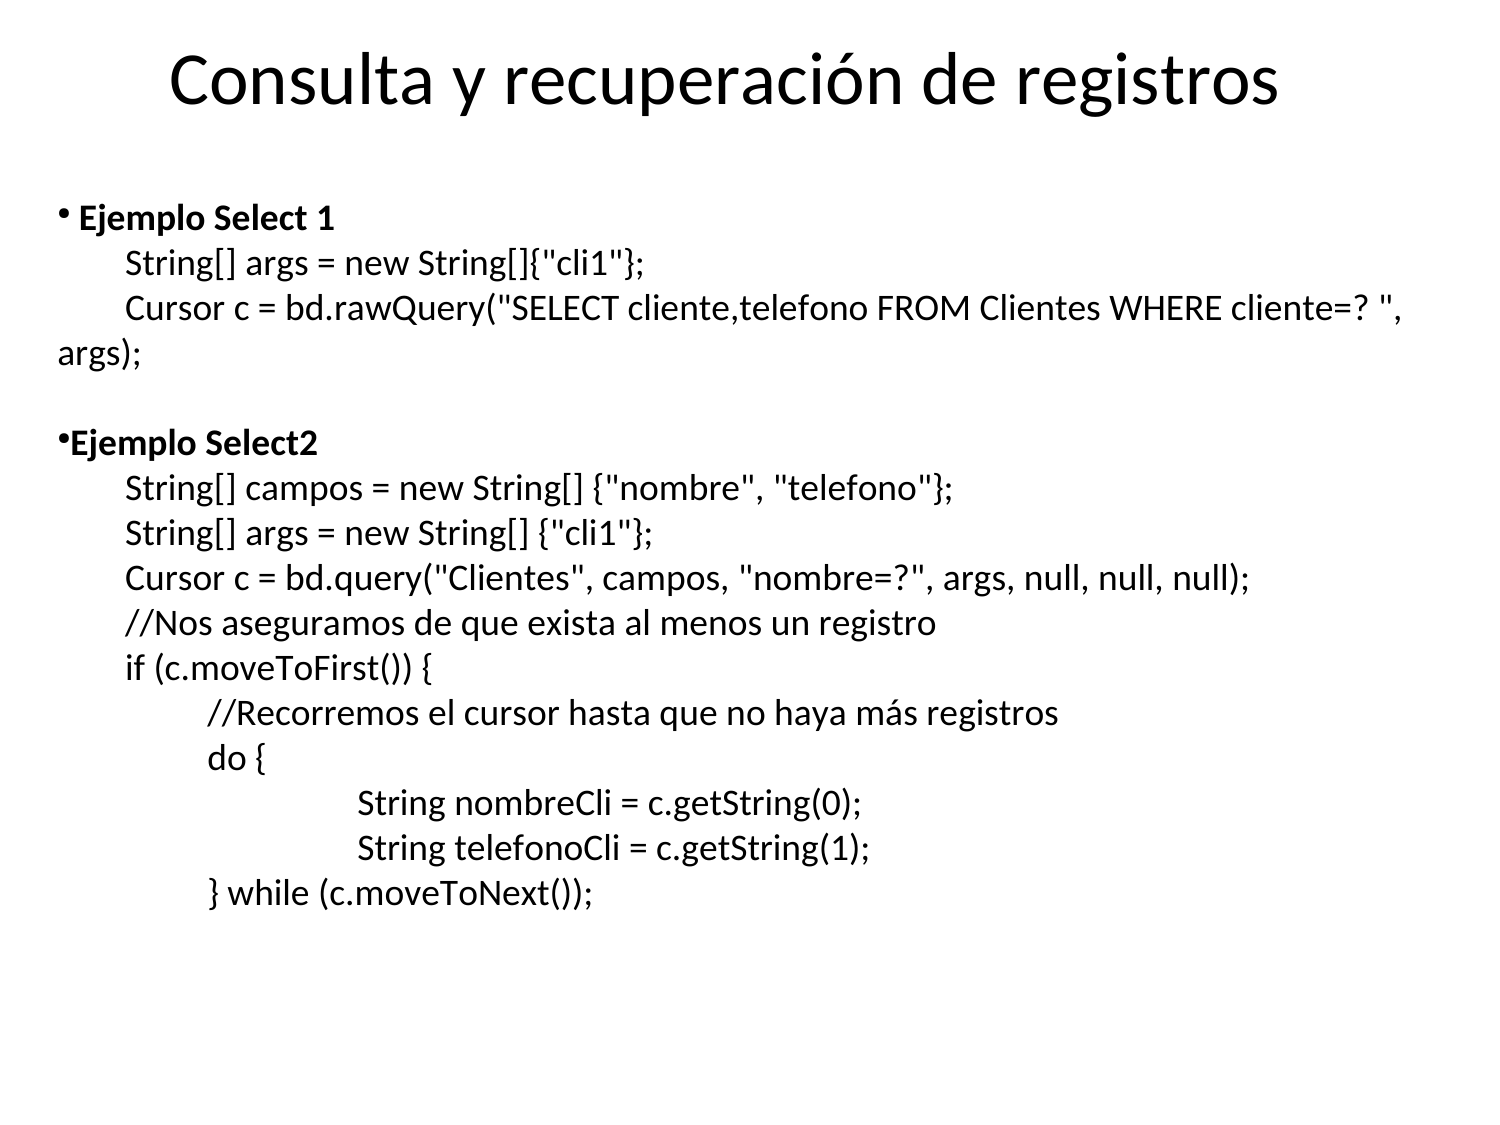

# Consulta y recuperación de registros
 Ejemplo Select 1
 String[] args = new String[]{"cli1"};
 Cursor c = bd.rawQuery("SELECT cliente,telefono FROM Clientes WHERE cliente=? ", args);
Ejemplo Select2
 String[] campos = new String[] {"nombre", "telefono"};
 String[] args = new String[] {"cli1"};
 Cursor c = bd.query("Clientes", campos, "nombre=?", args, null, null, null);
 //Nos aseguramos de que exista al menos un registro
 if (c.moveToFirst()) {
 	//Recorremos el cursor hasta que no haya más registros
 	do {
 		String nombreCli = c.getString(0);
 		String telefonoCli = c.getString(1);
 	} while (c.moveToNext());